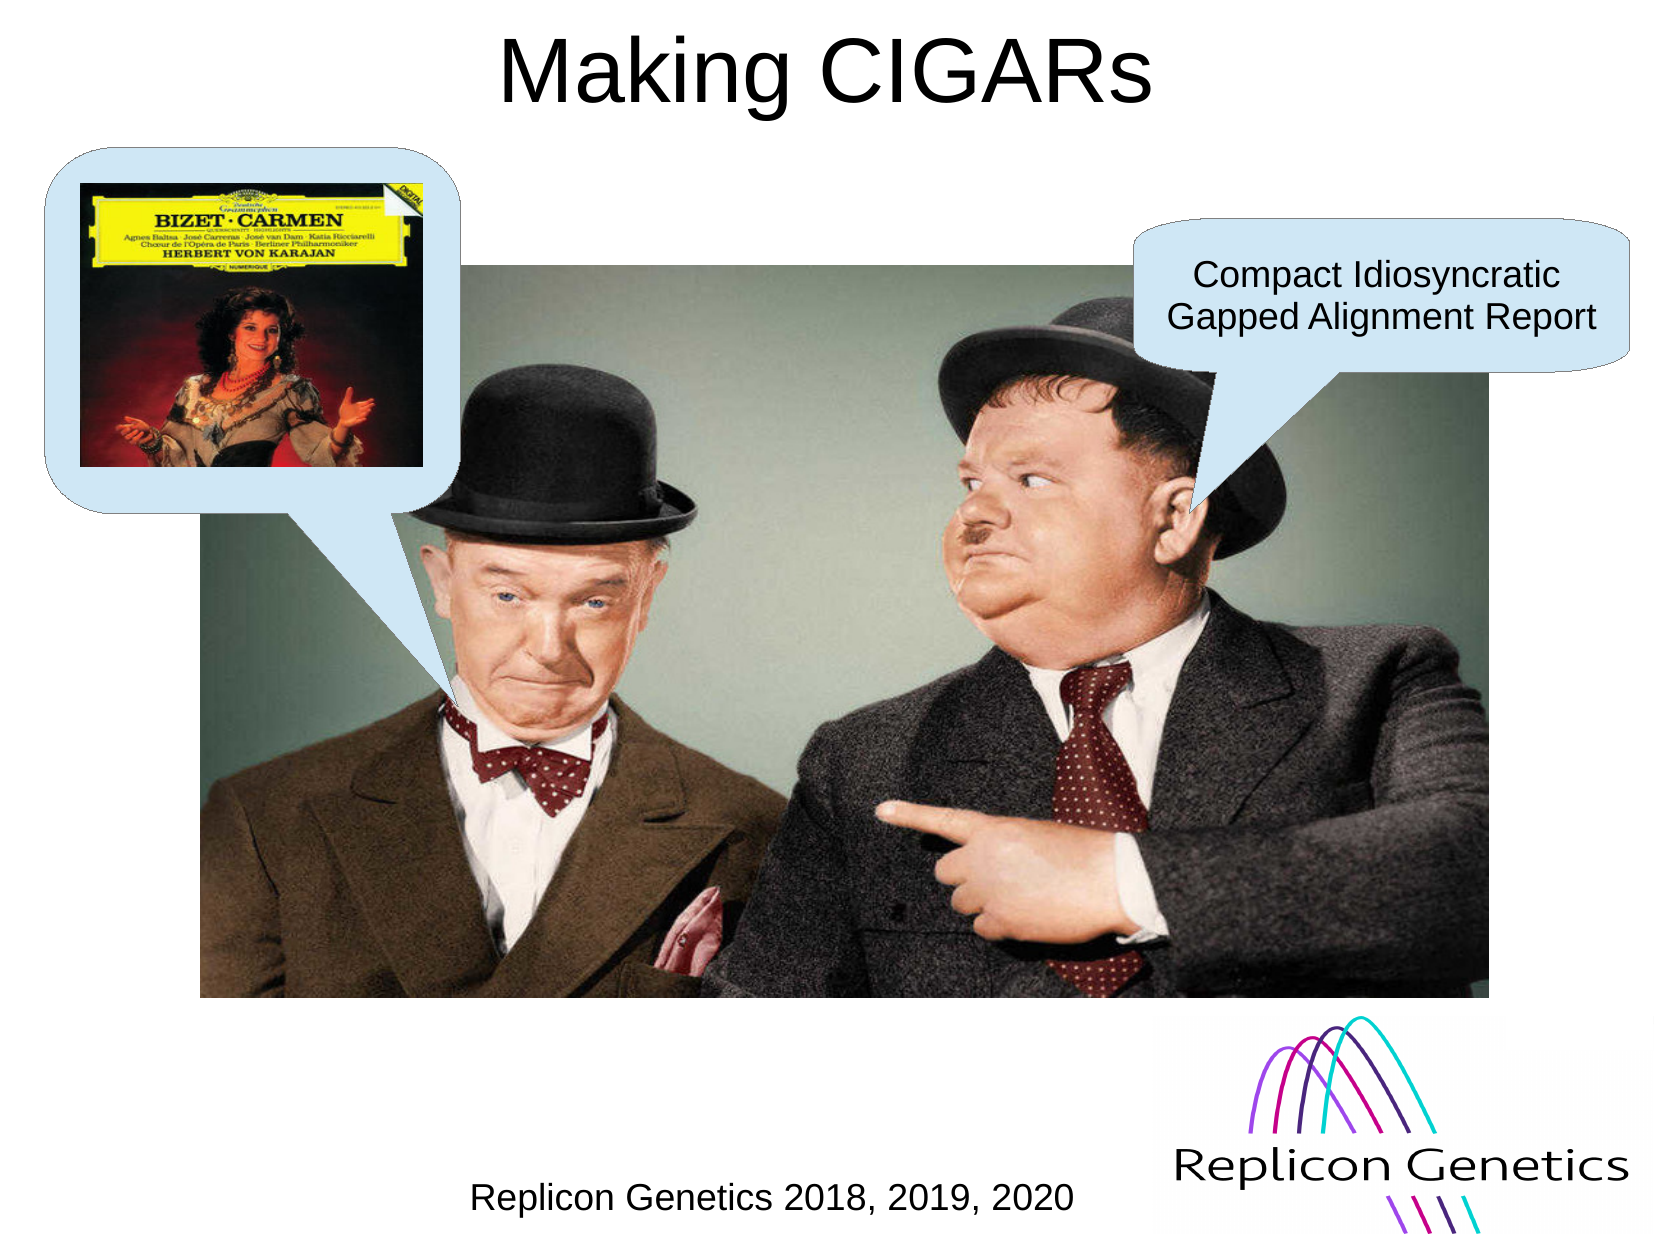

# Making CIGARs
Compact Idiosyncratic
Gapped Alignment Report
Replicon Genetics 2018, 2019, 2020